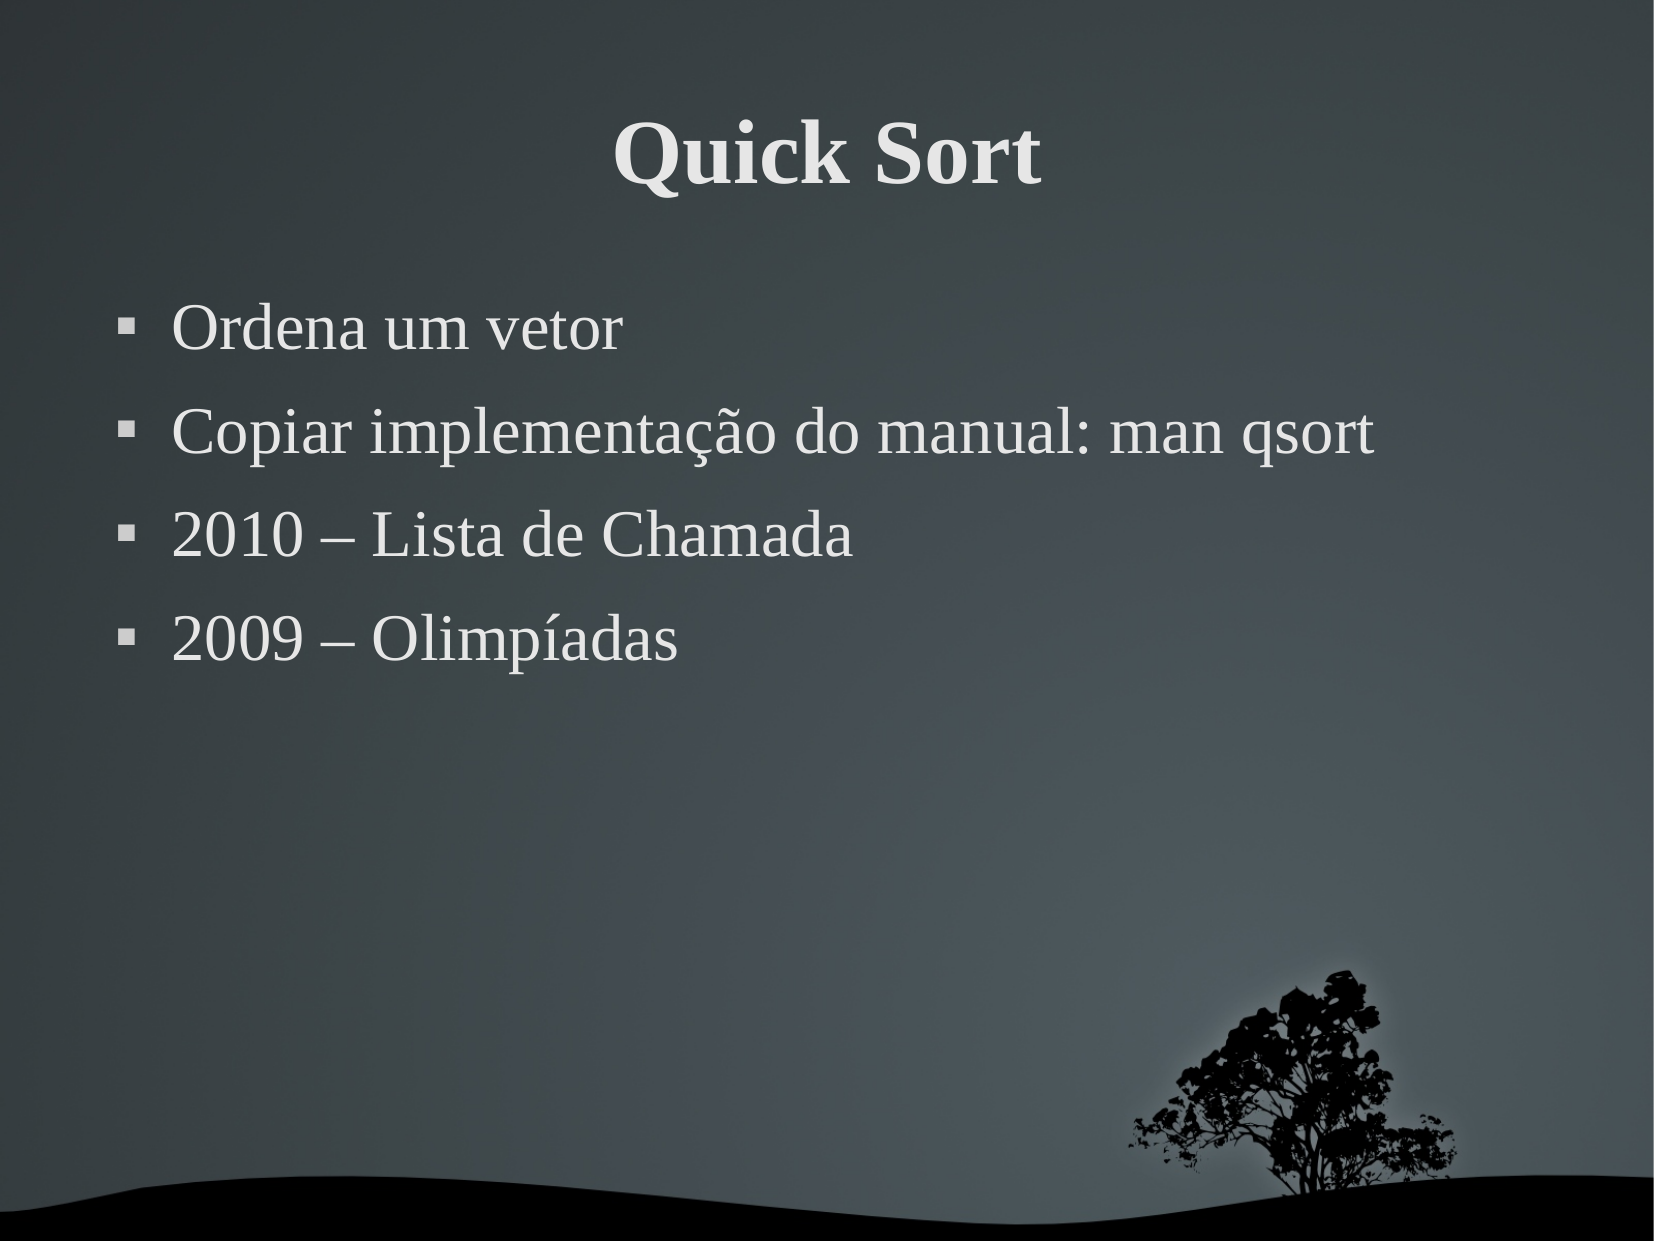

# Quick Sort
Ordena um vetor
Copiar implementação do manual: man qsort
2010 – Lista de Chamada
2009 – Olimpíadas